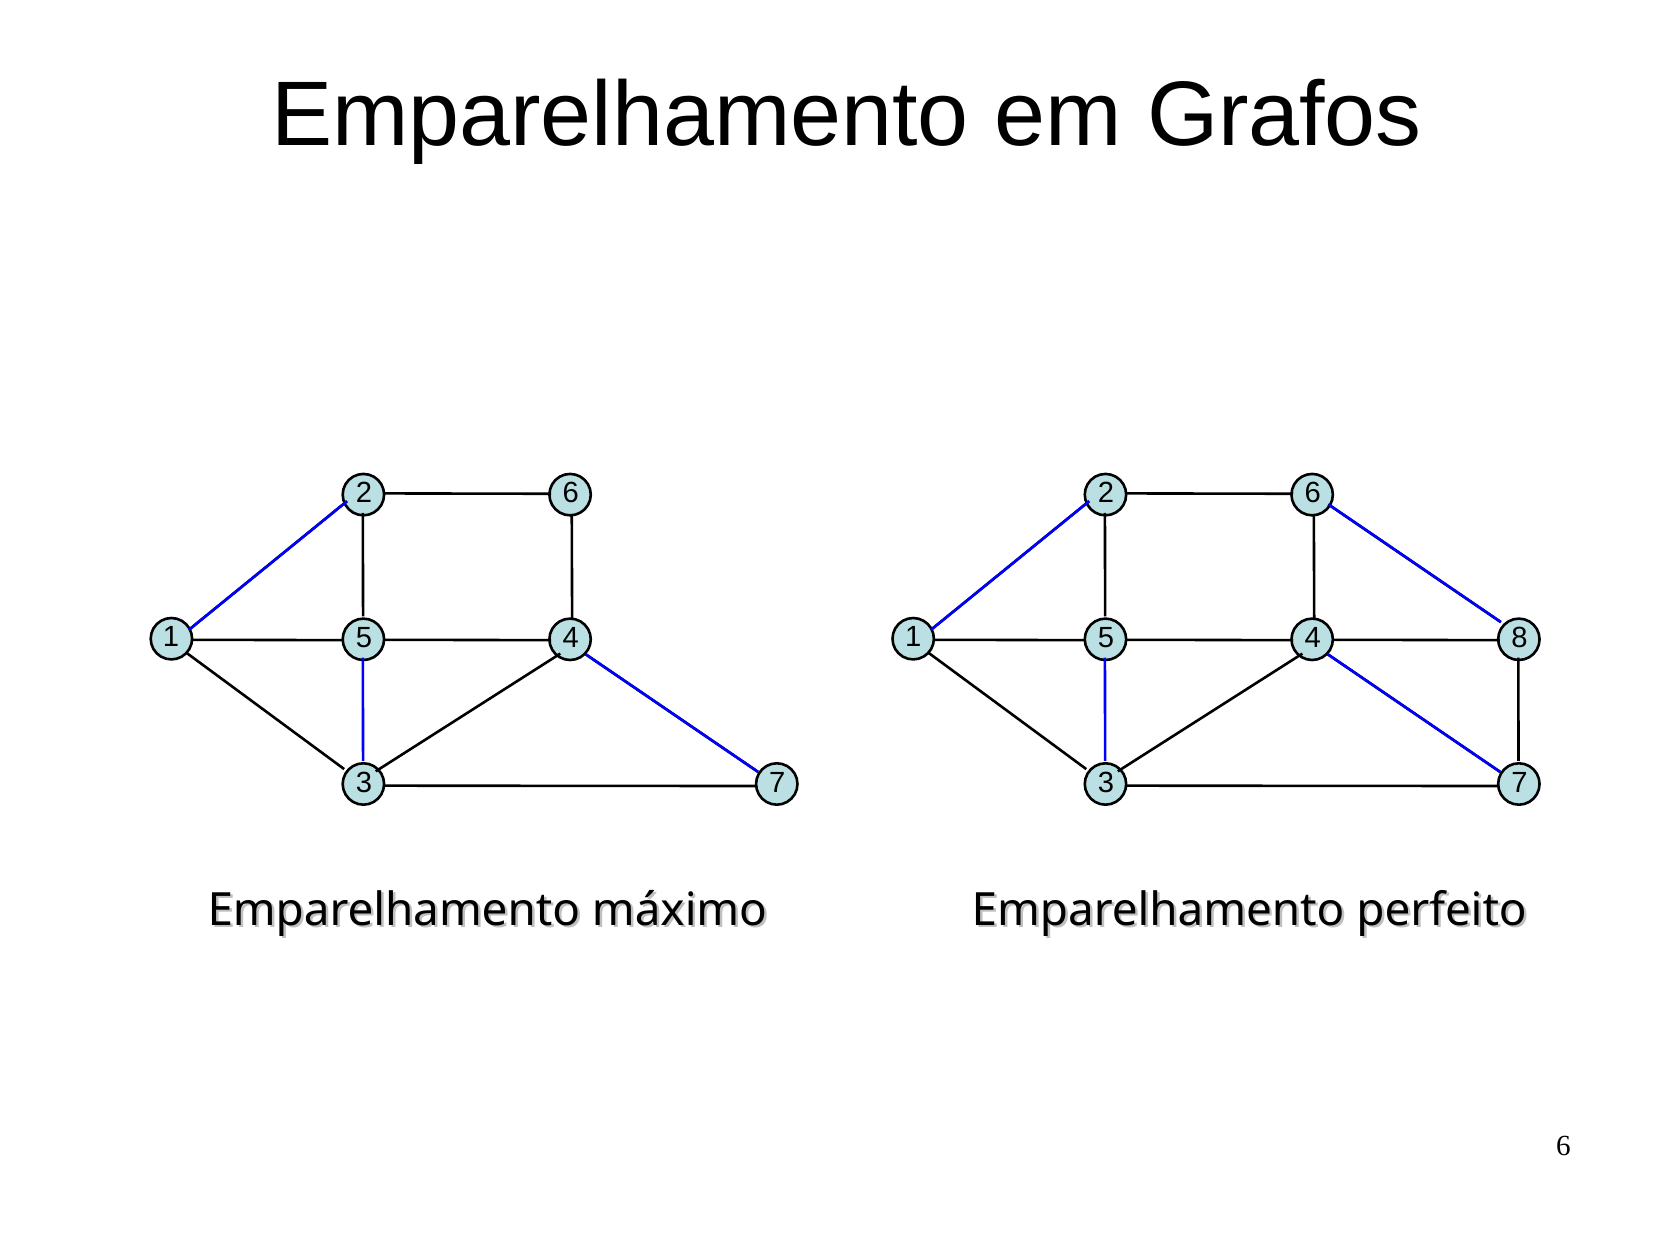

# Emparelhamento em Grafos
2
6
2
6
1
1
5
4
5
4
8
3
7
3
7
Emparelhamento máximo
Emparelhamento perfeito
6